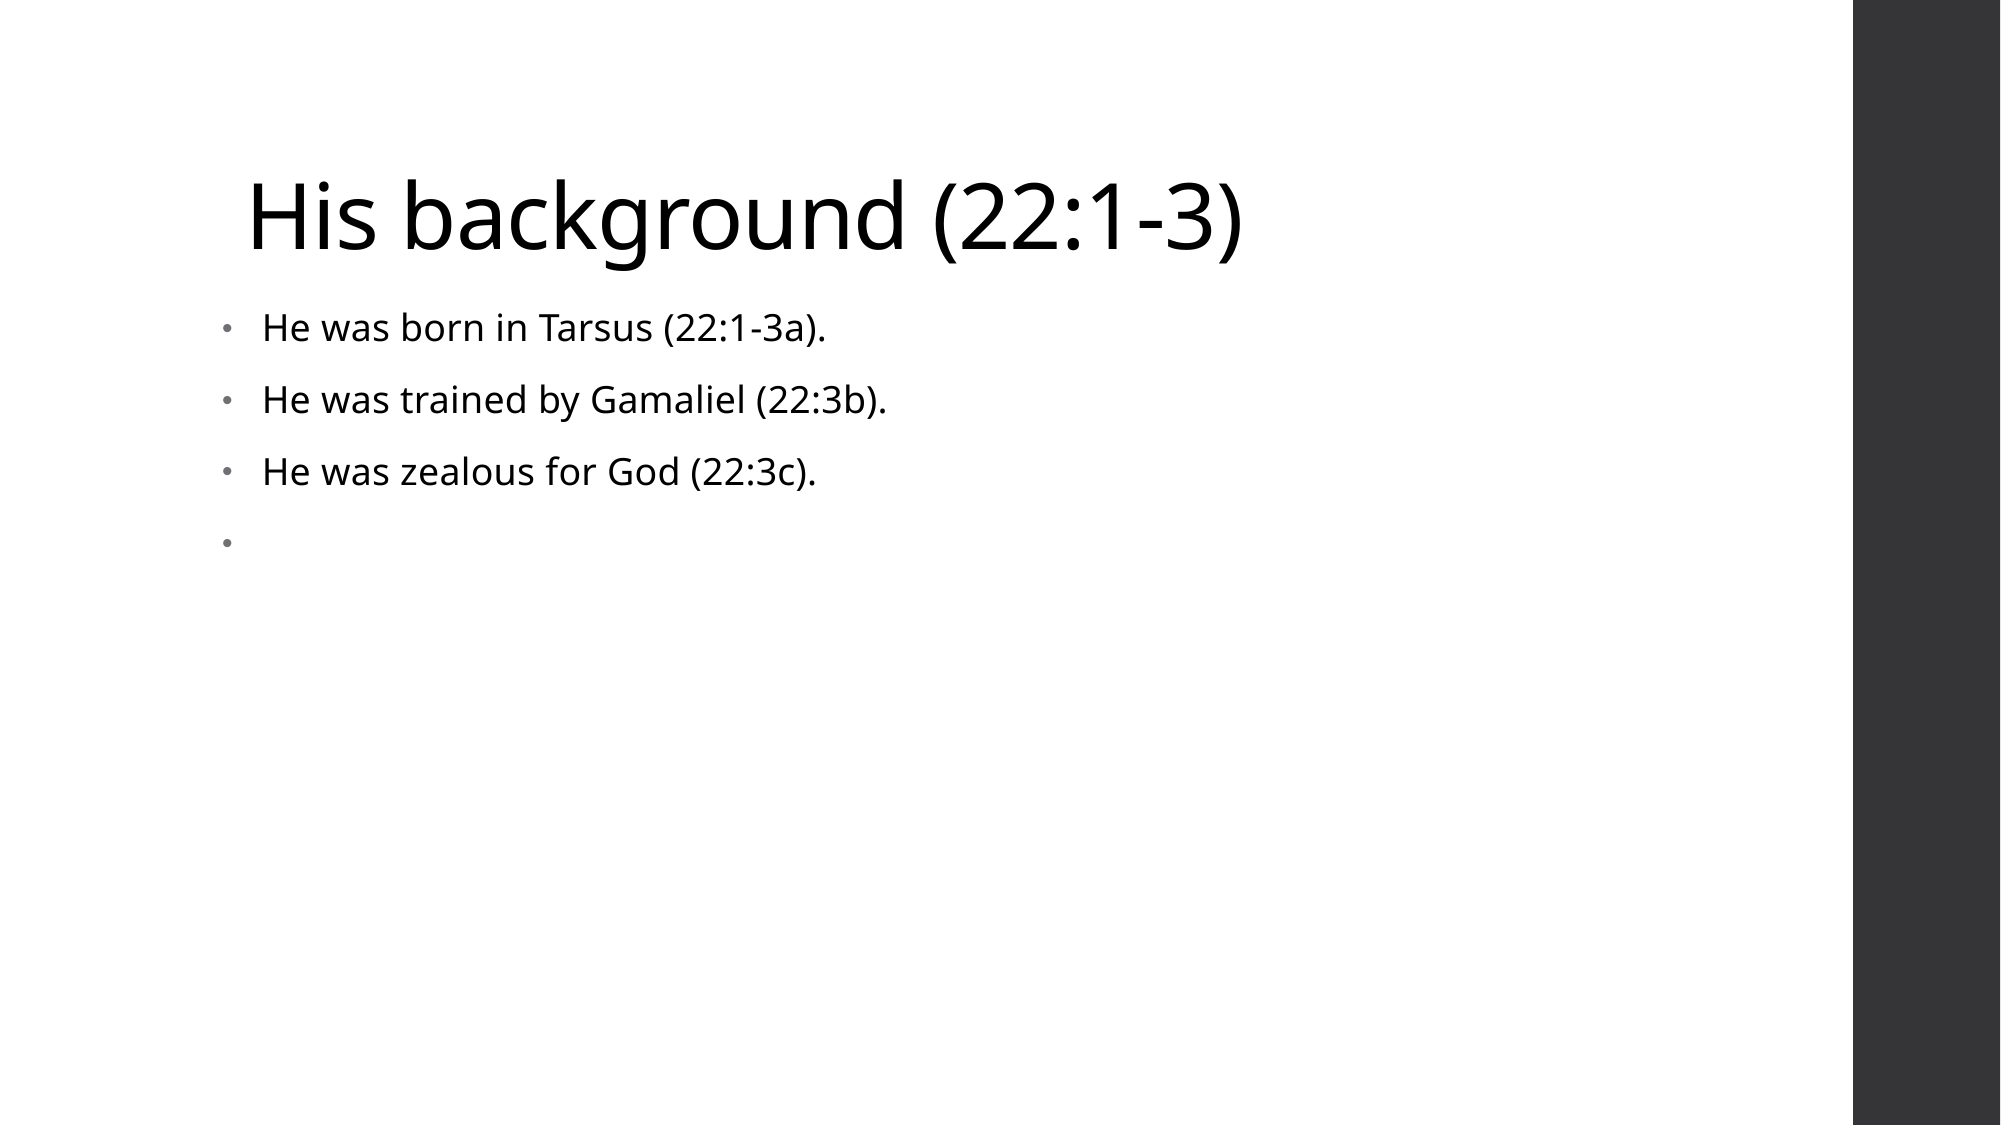

# His background (22:1-3)
 He was born in Tarsus (22:1-3a).
 He was trained by Gamaliel (22:3b).
 He was zealous for God (22:3c).